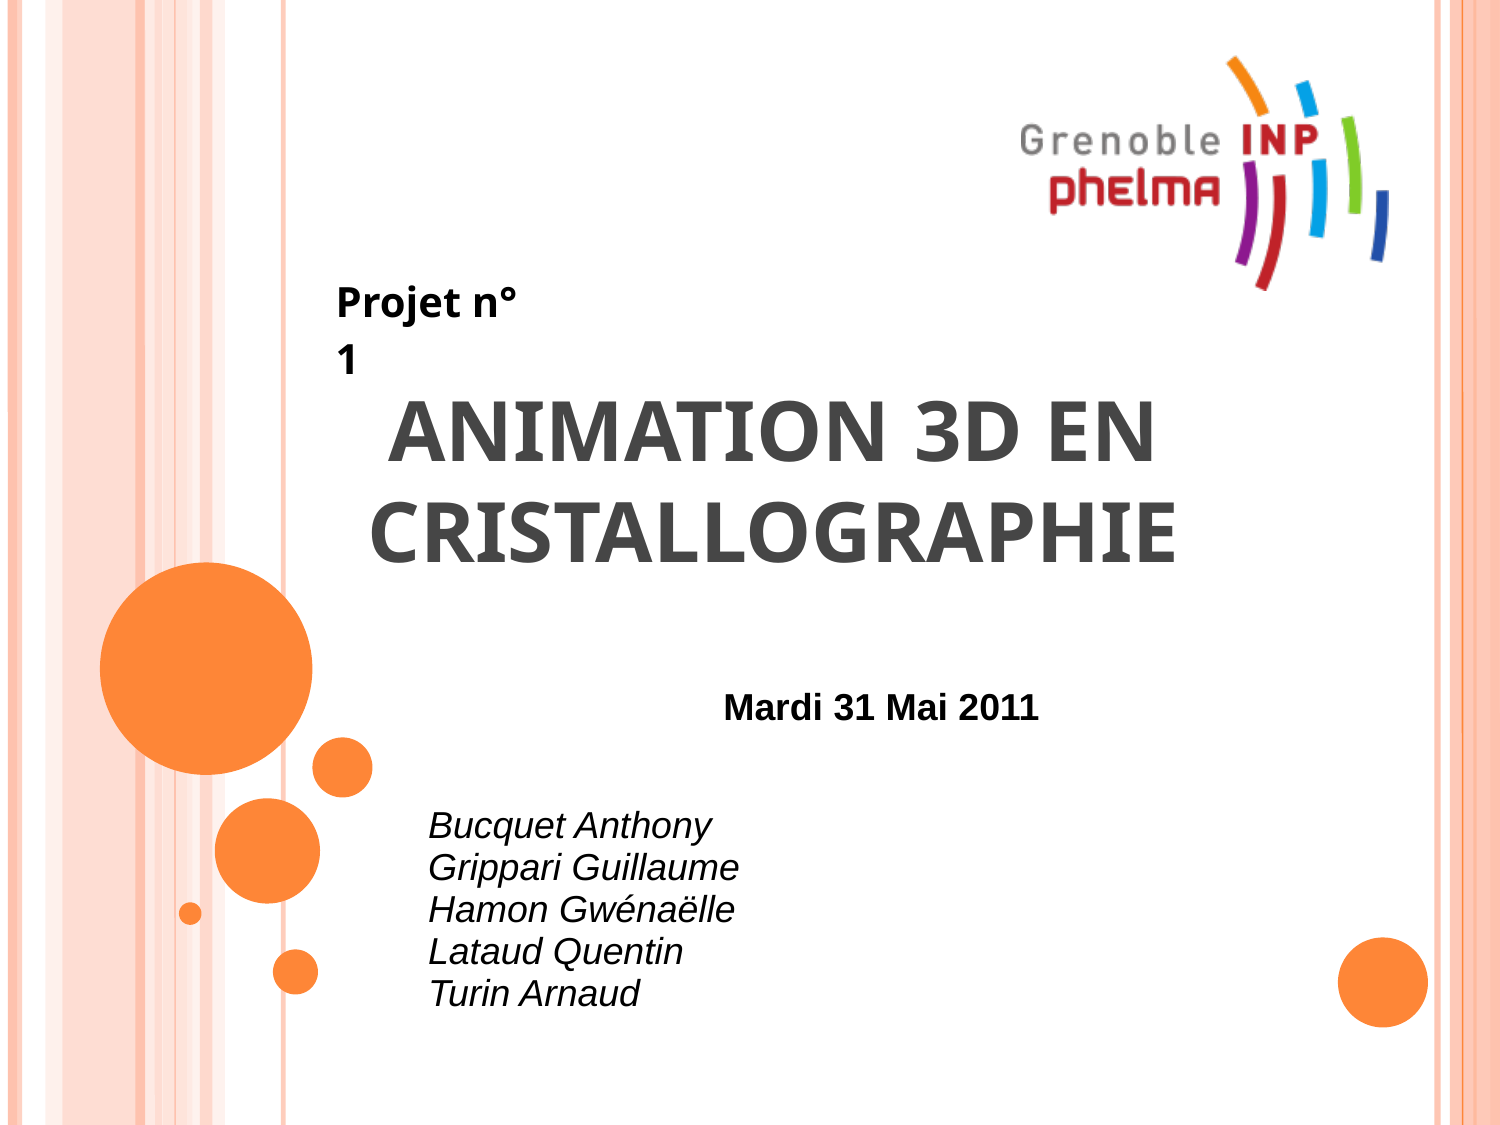

Projet n° 1
# ANIMATION 3D EN CRISTALLOGRAPHIE
Mardi 31 Mai 2011
Bucquet Anthony
Grippari Guillaume
Hamon Gwénaëlle
Lataud Quentin
Turin Arnaud